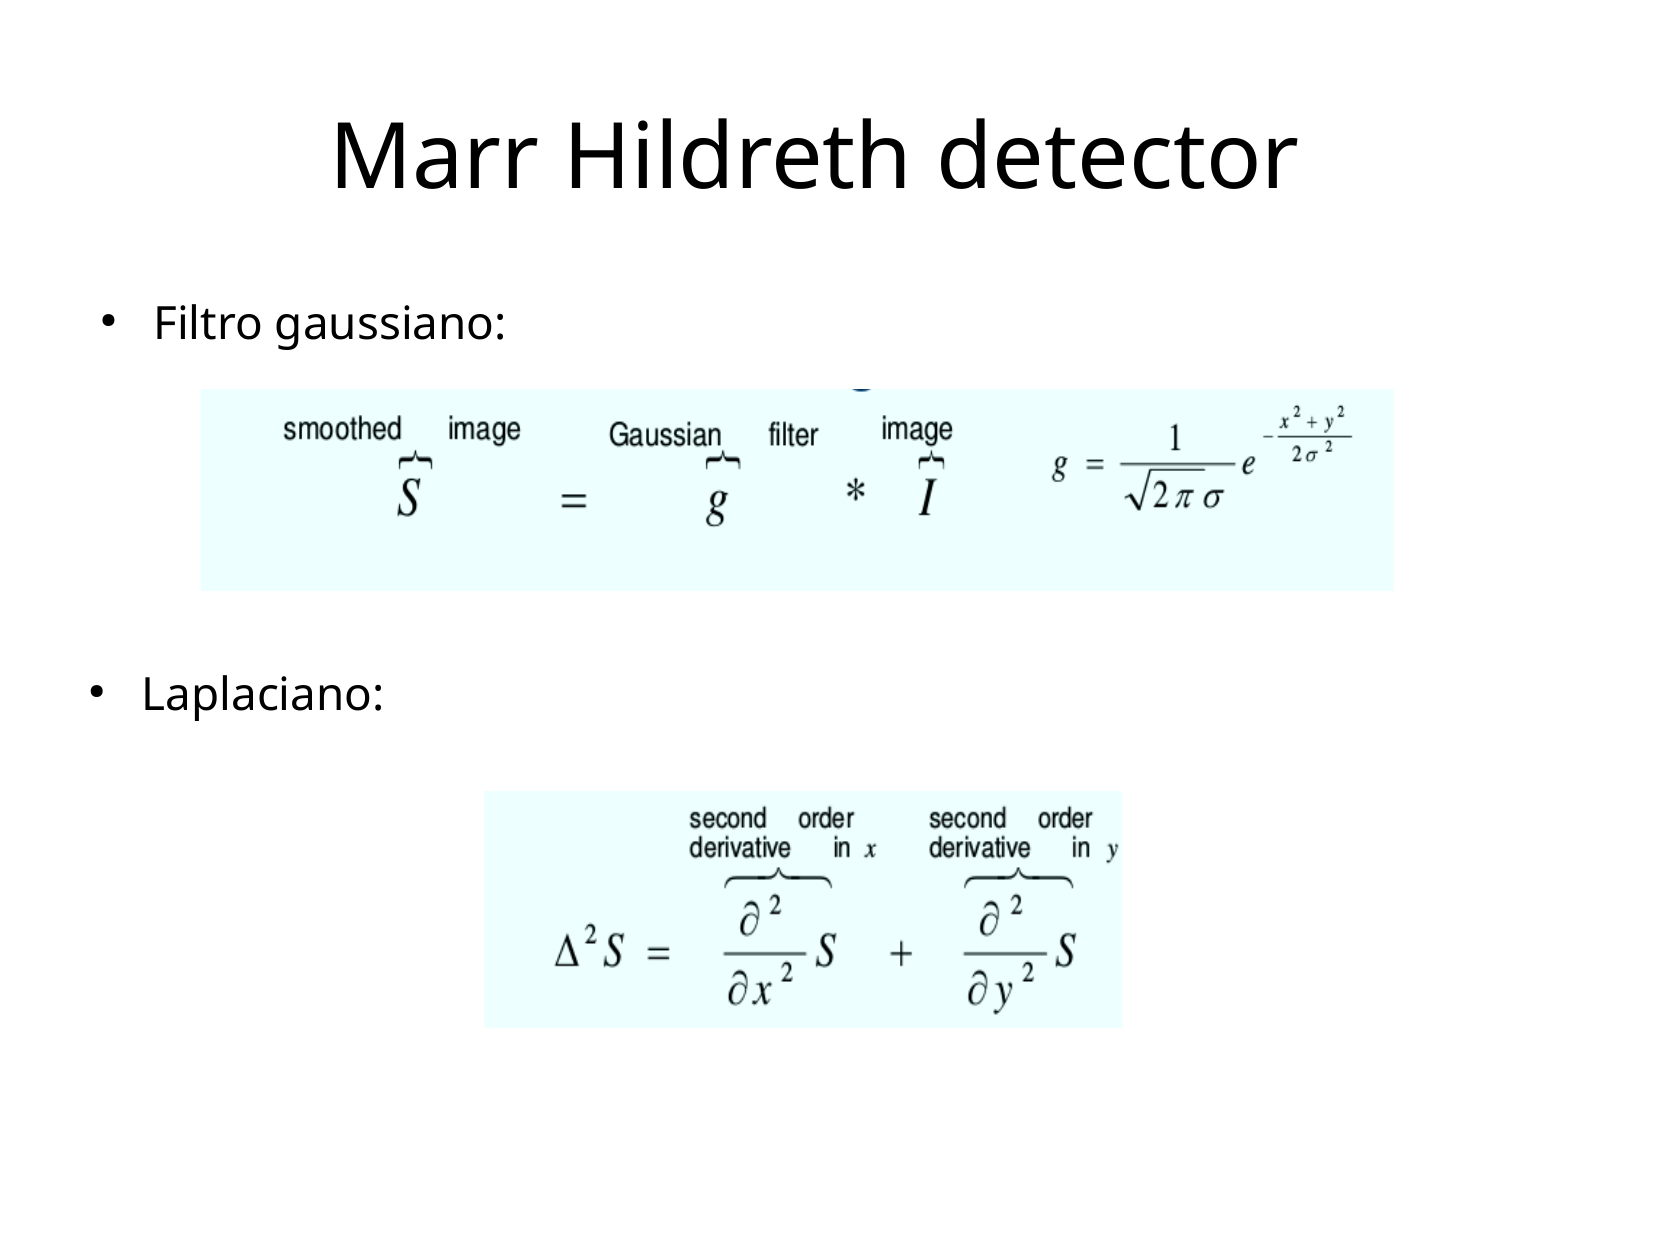

# Marr Hildreth detector
Filtro gaussiano:
Laplaciano: